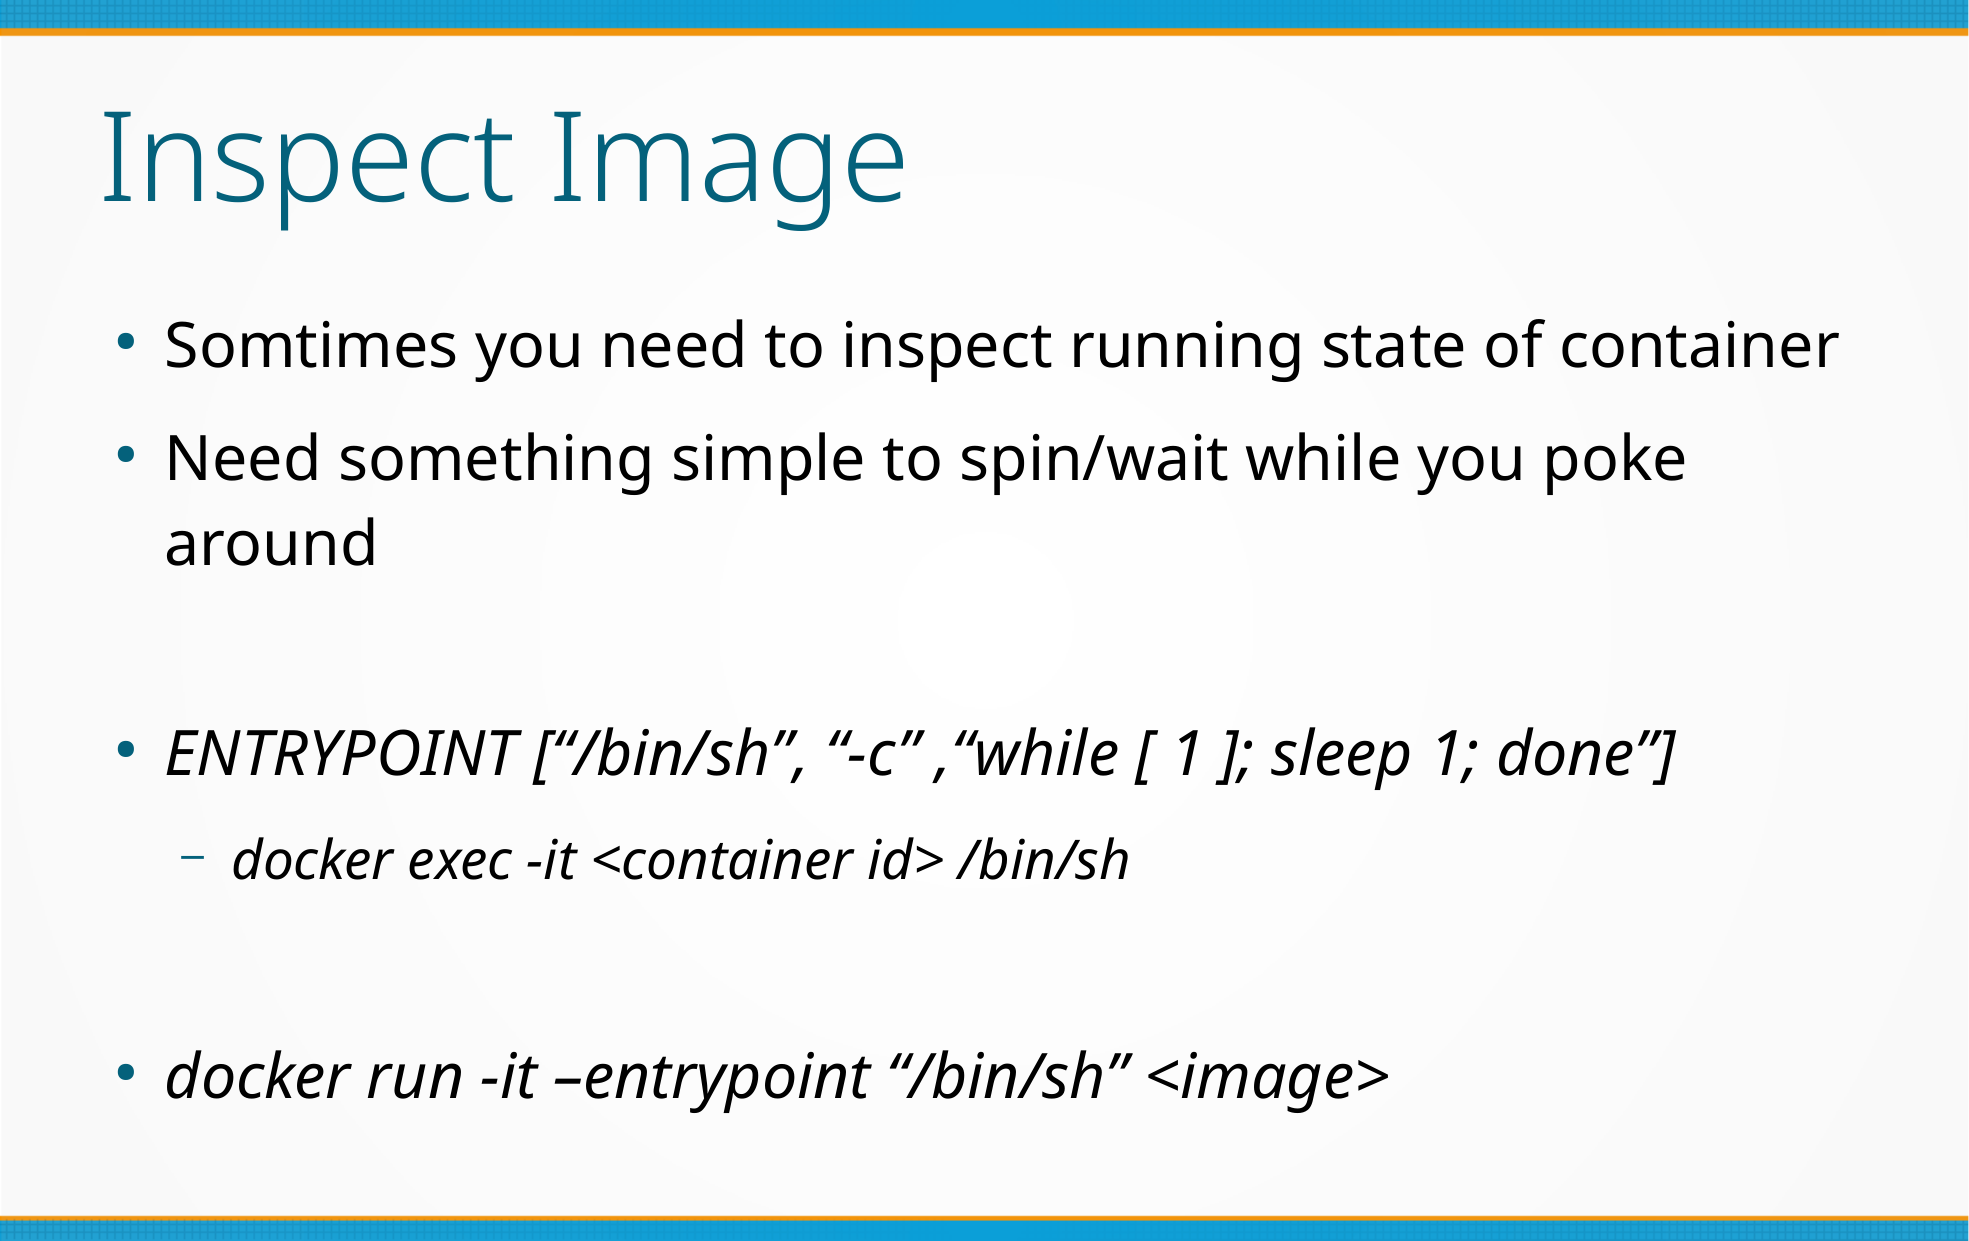

# Inspect Image
Somtimes you need to inspect running state of container
Need something simple to spin/wait while you poke around
ENTRYPOINT [“/bin/sh”, “-c” ,“while [ 1 ]; sleep 1; done”]
docker exec -it <container id> /bin/sh
docker run -it –entrypoint “/bin/sh” <image>